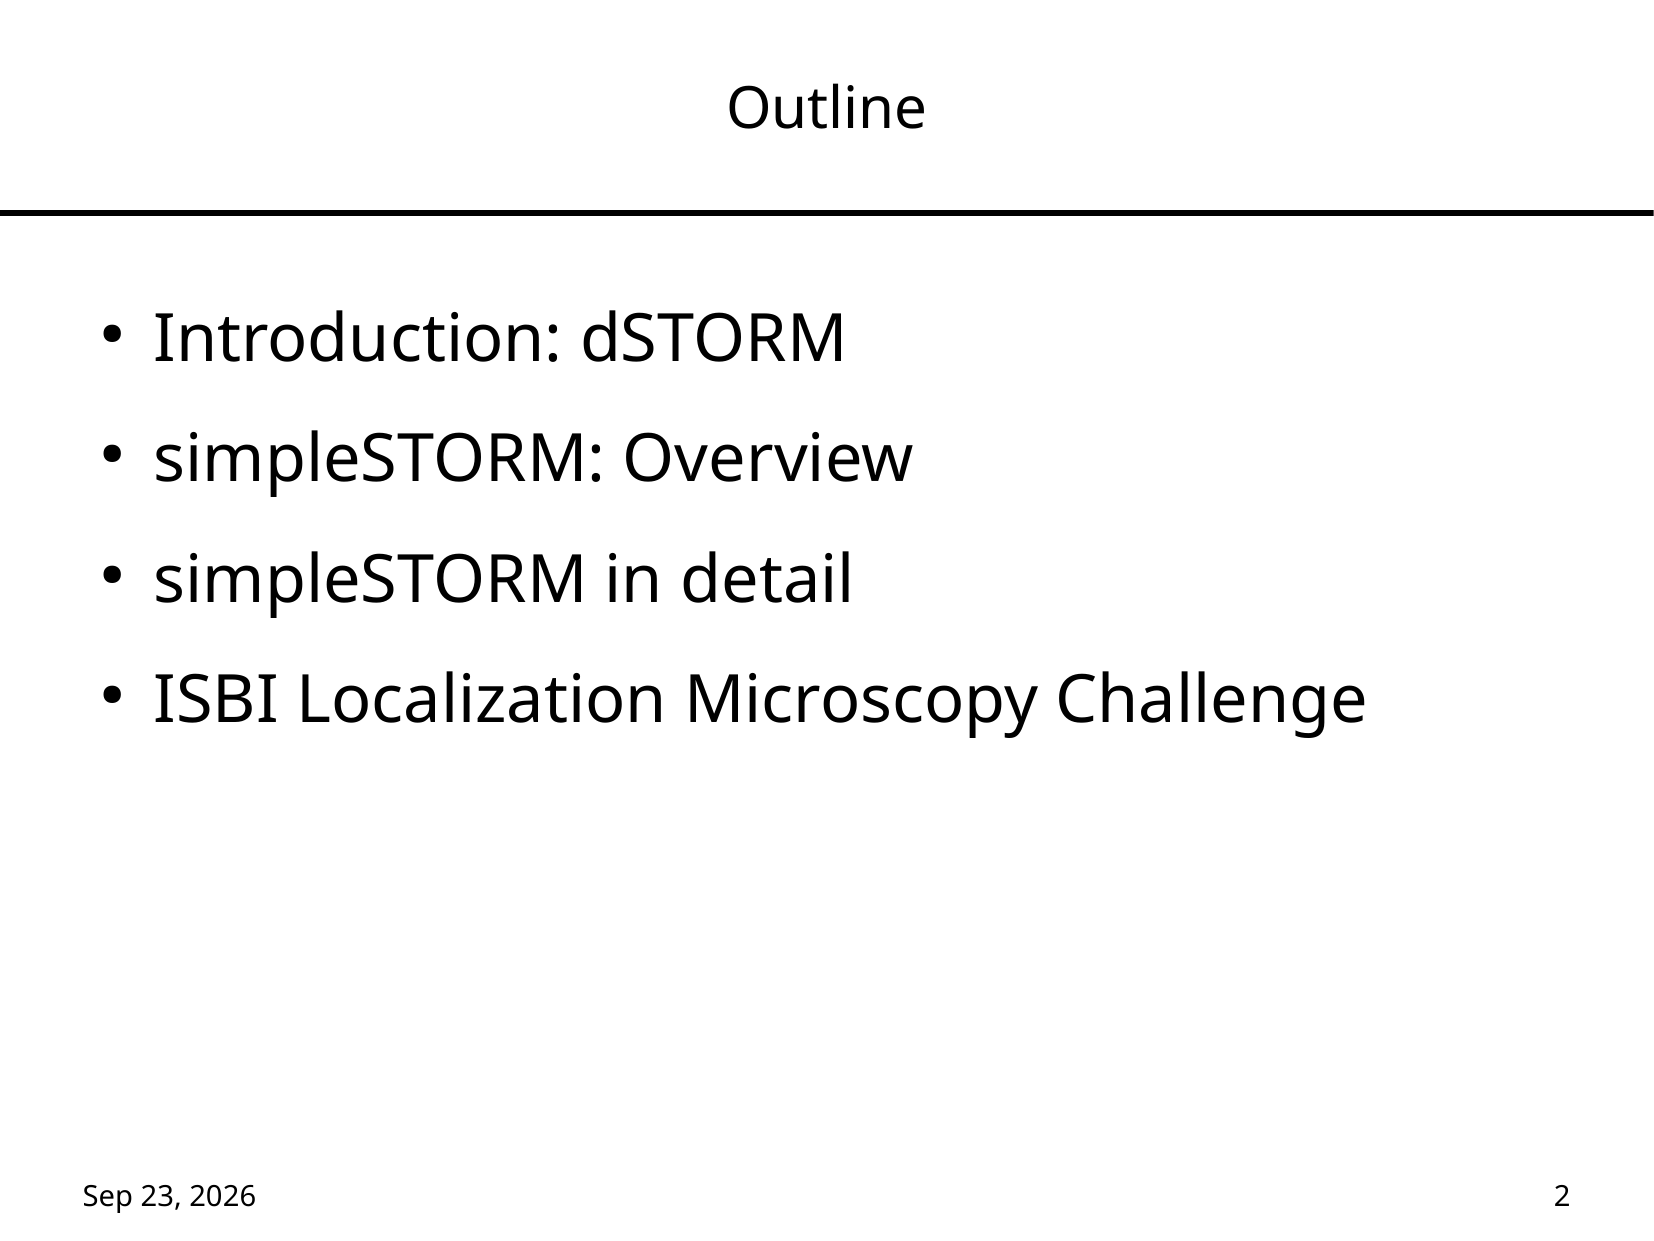

# Outline
Introduction: dSTORM
simpleSTORM: Overview
simpleSTORM in detail
ISBI Localization Microscopy Challenge
2